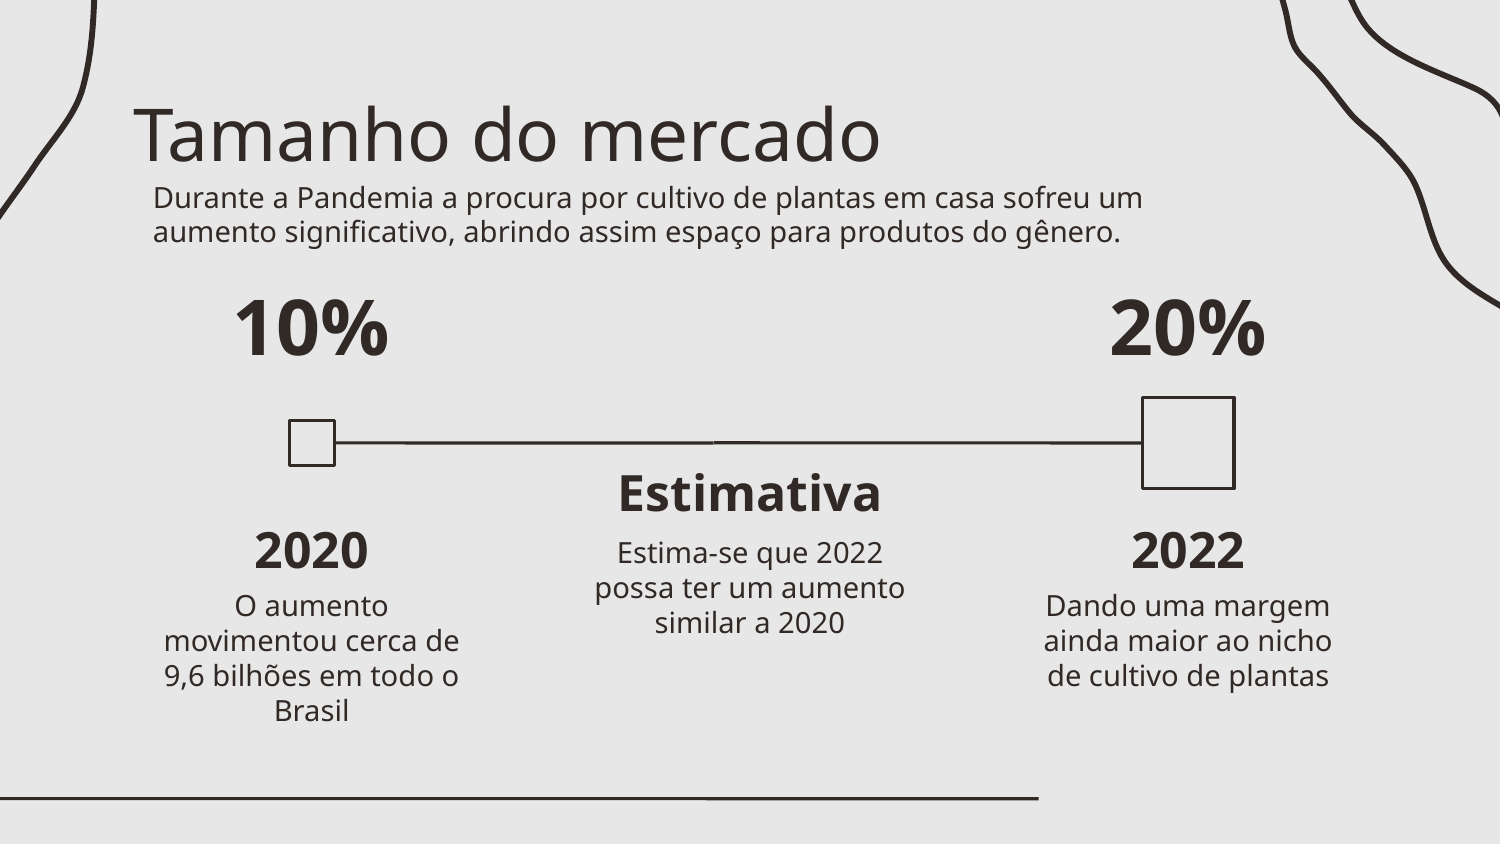

# Tamanho do mercado
Durante a Pandemia a procura por cultivo de plantas em casa sofreu um aumento significativo, abrindo assim espaço para produtos do gênero.
10%
20%
Estimativa
2020
2022
Estima-se que 2022 possa ter um aumento similar a 2020
O aumento movimentou cerca de 9,6 bilhões em todo o Brasil
Dando uma margem ainda maior ao nicho de cultivo de plantas